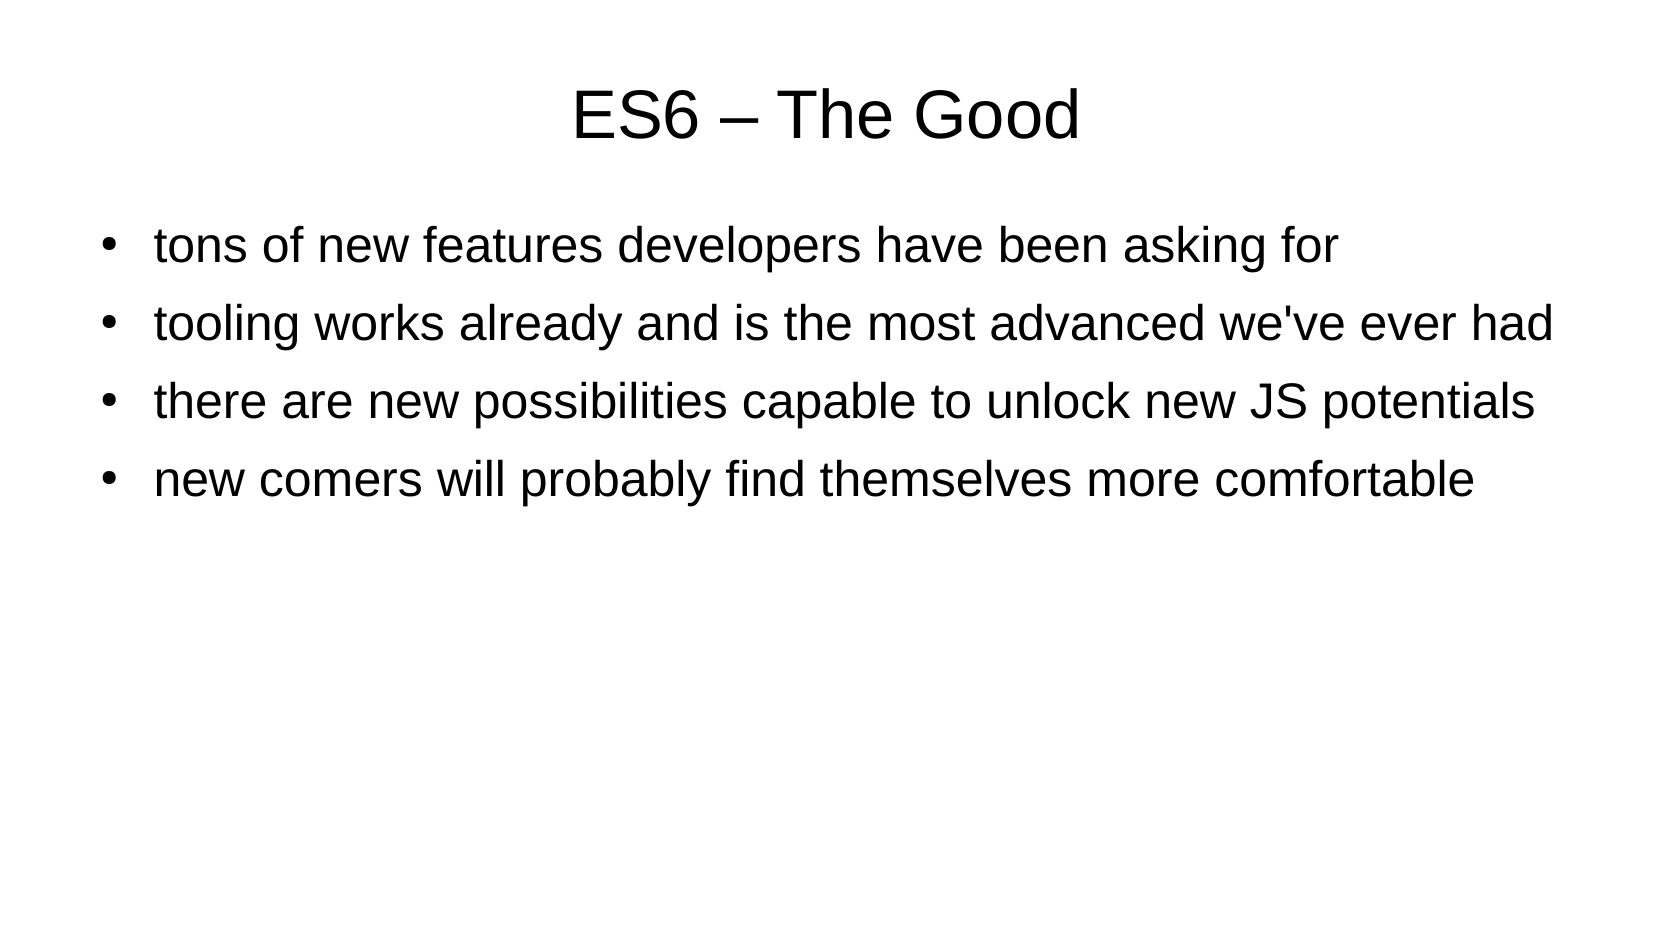

# ES6 – The Good
tons of new features developers have been asking for
tooling works already and is the most advanced we've ever had
there are new possibilities capable to unlock new JS potentials
new comers will probably find themselves more comfortable